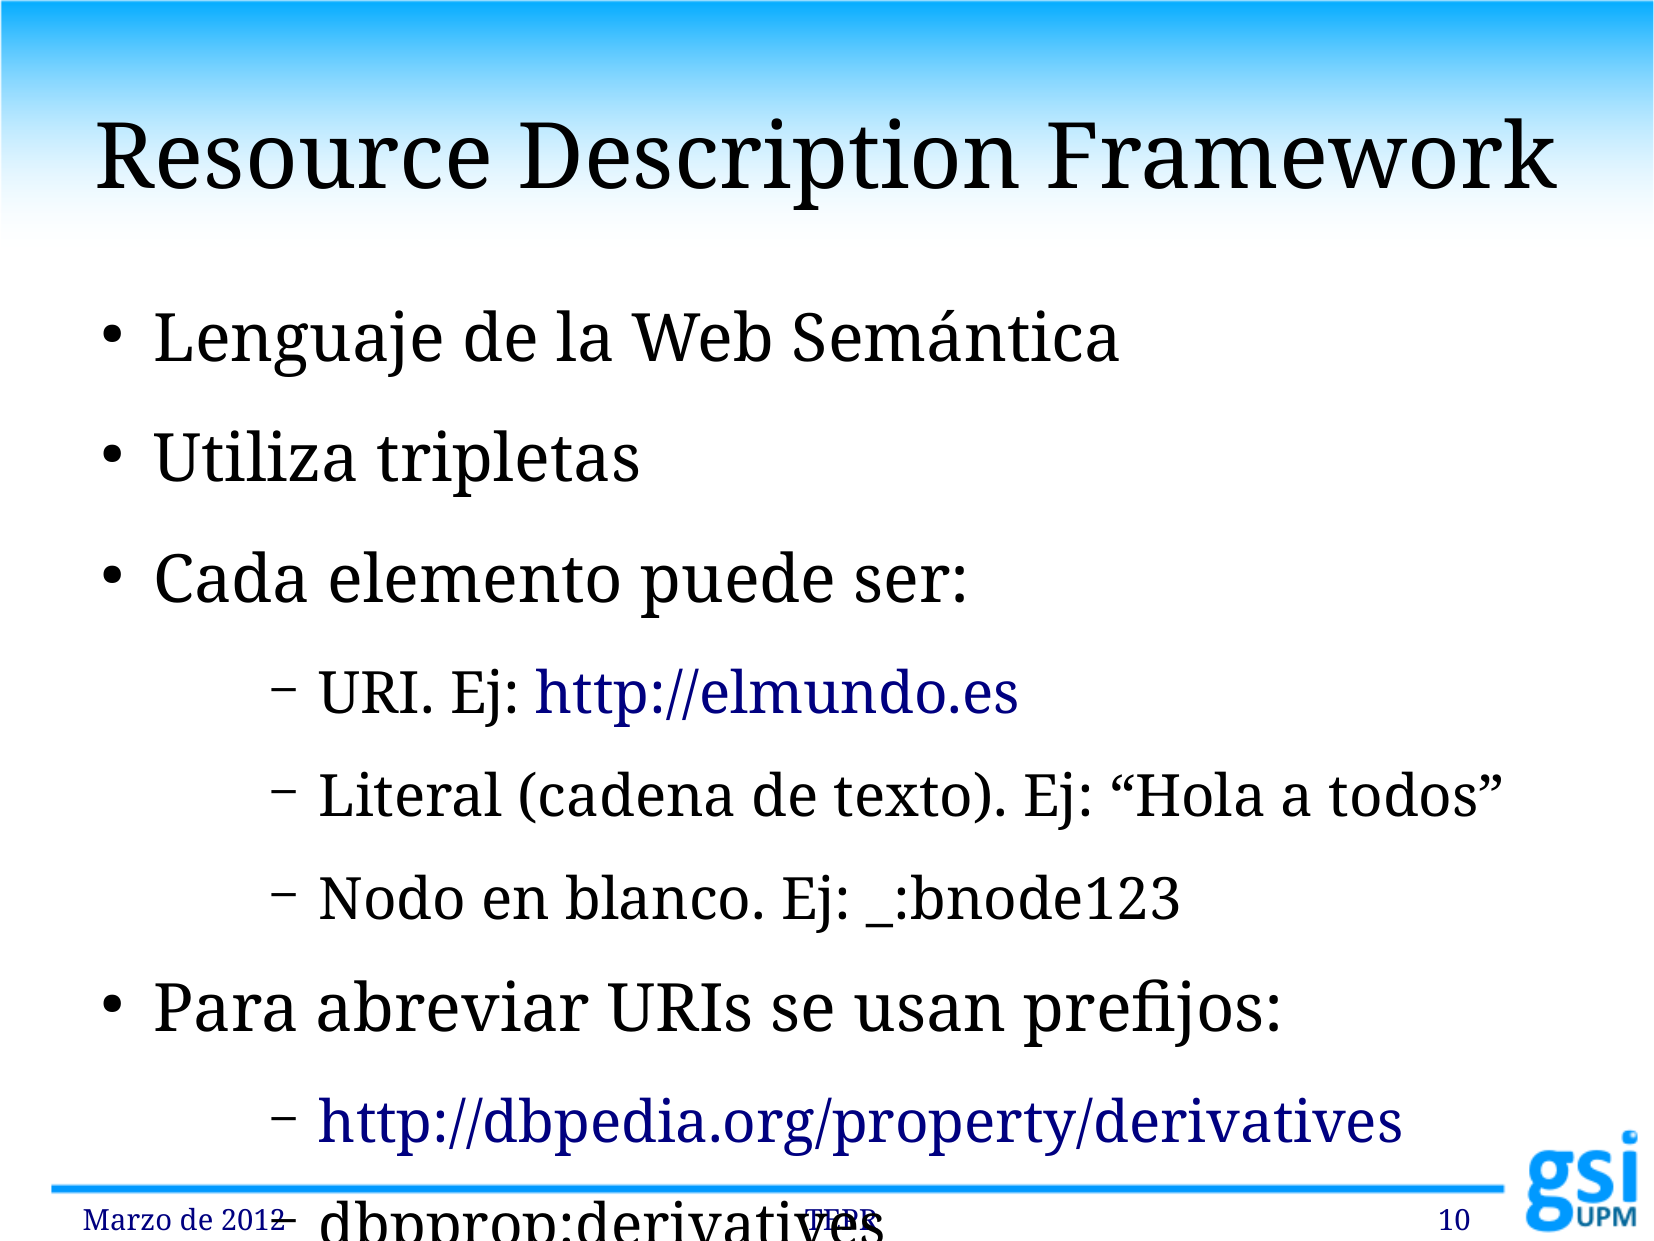

# Resource Description Framework
Lenguaje de la Web Semántica
Utiliza tripletas
Cada elemento puede ser:
URI. Ej: http://elmundo.es
Literal (cadena de texto). Ej: “Hola a todos”
Nodo en blanco. Ej: _:bnode123
Para abreviar URIs se usan prefijos:
http://dbpedia.org/property/derivatives
dbpprop:derivatives
Marzo de 2012
TEPR
10